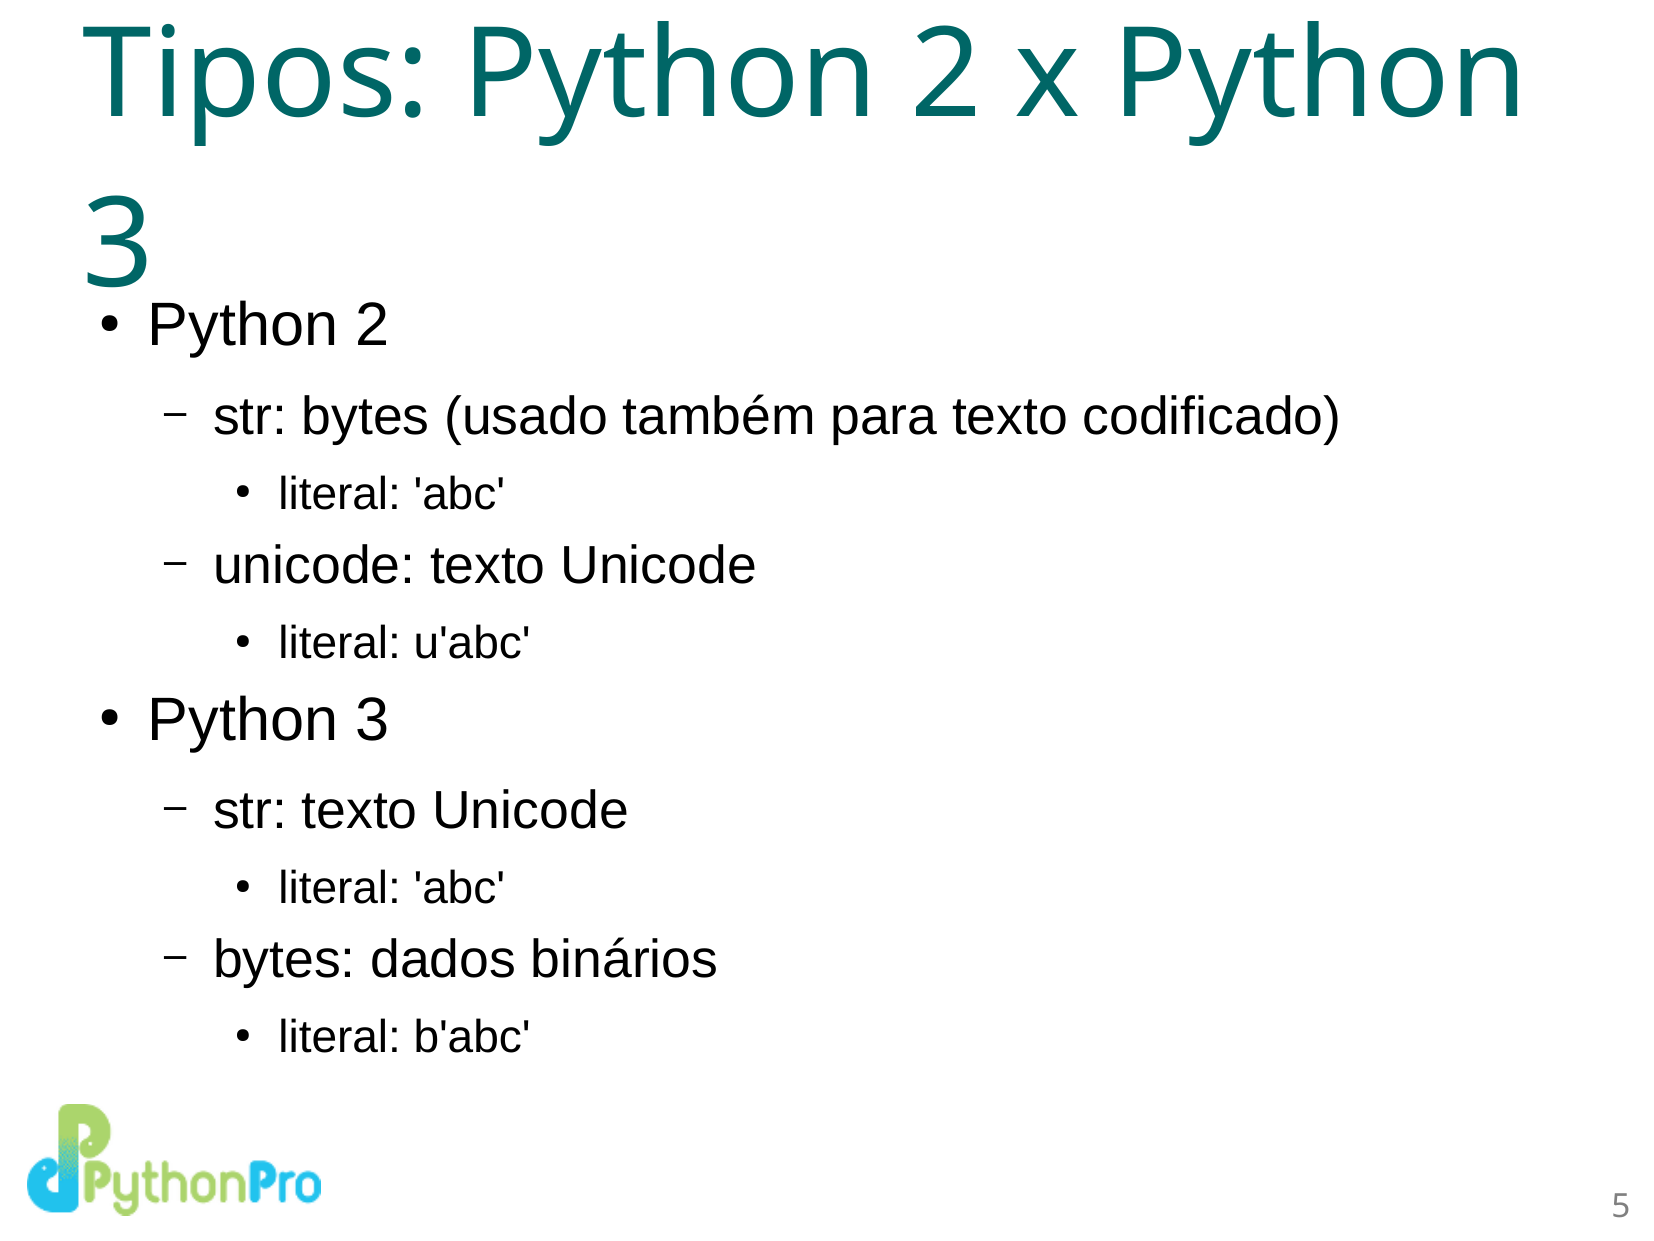

# Tipos: Python 2 x Python 3
Python 2
str: bytes (usado também para texto codificado)
literal: 'abc'
unicode: texto Unicode
literal: u'abc'
Python 3
str: texto Unicode
literal: 'abc'
bytes: dados binários
literal: b'abc'
5